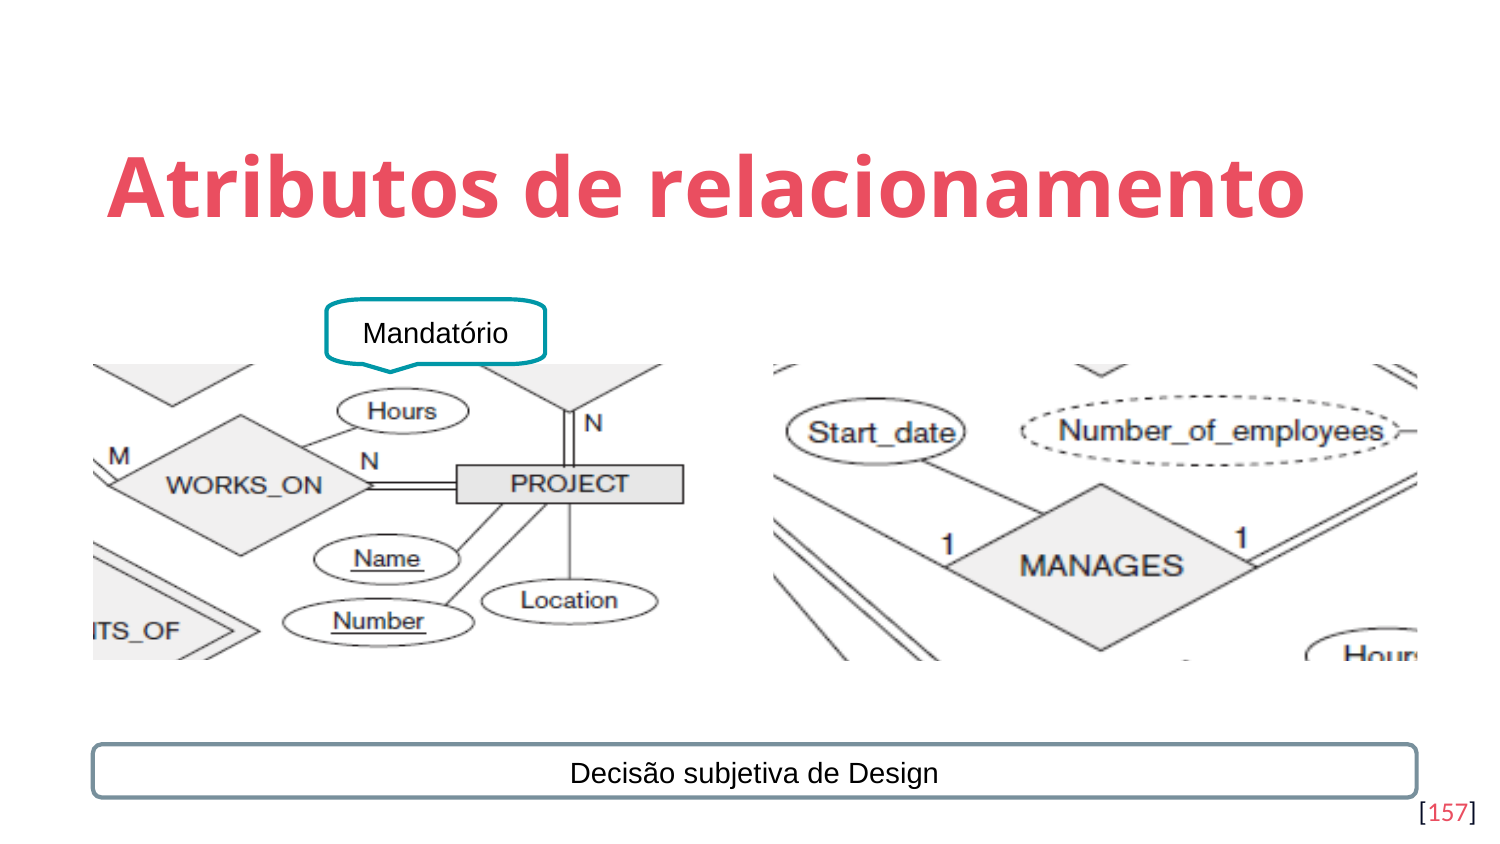

Atributos de relacionamento
Mandatório
Decisão subjetiva de Design